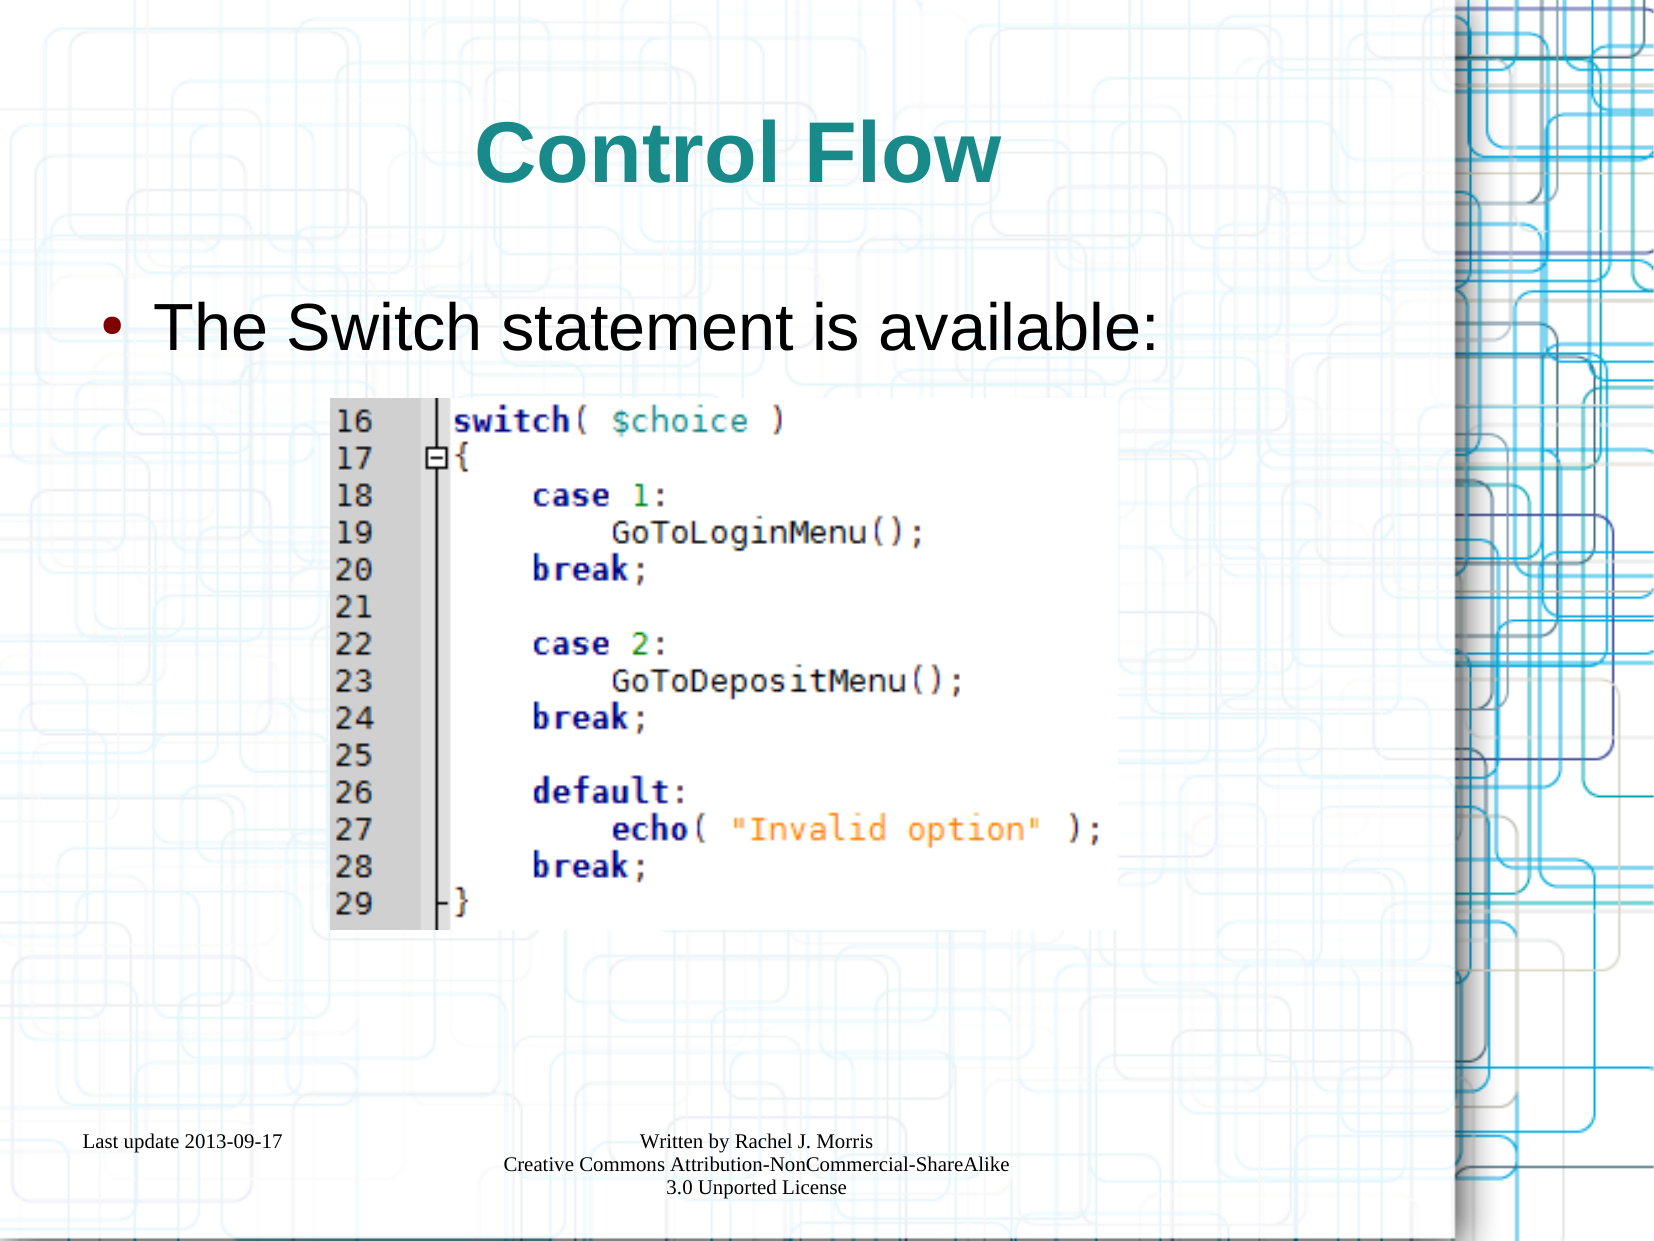

# Control Flow
The Switch statement is available: